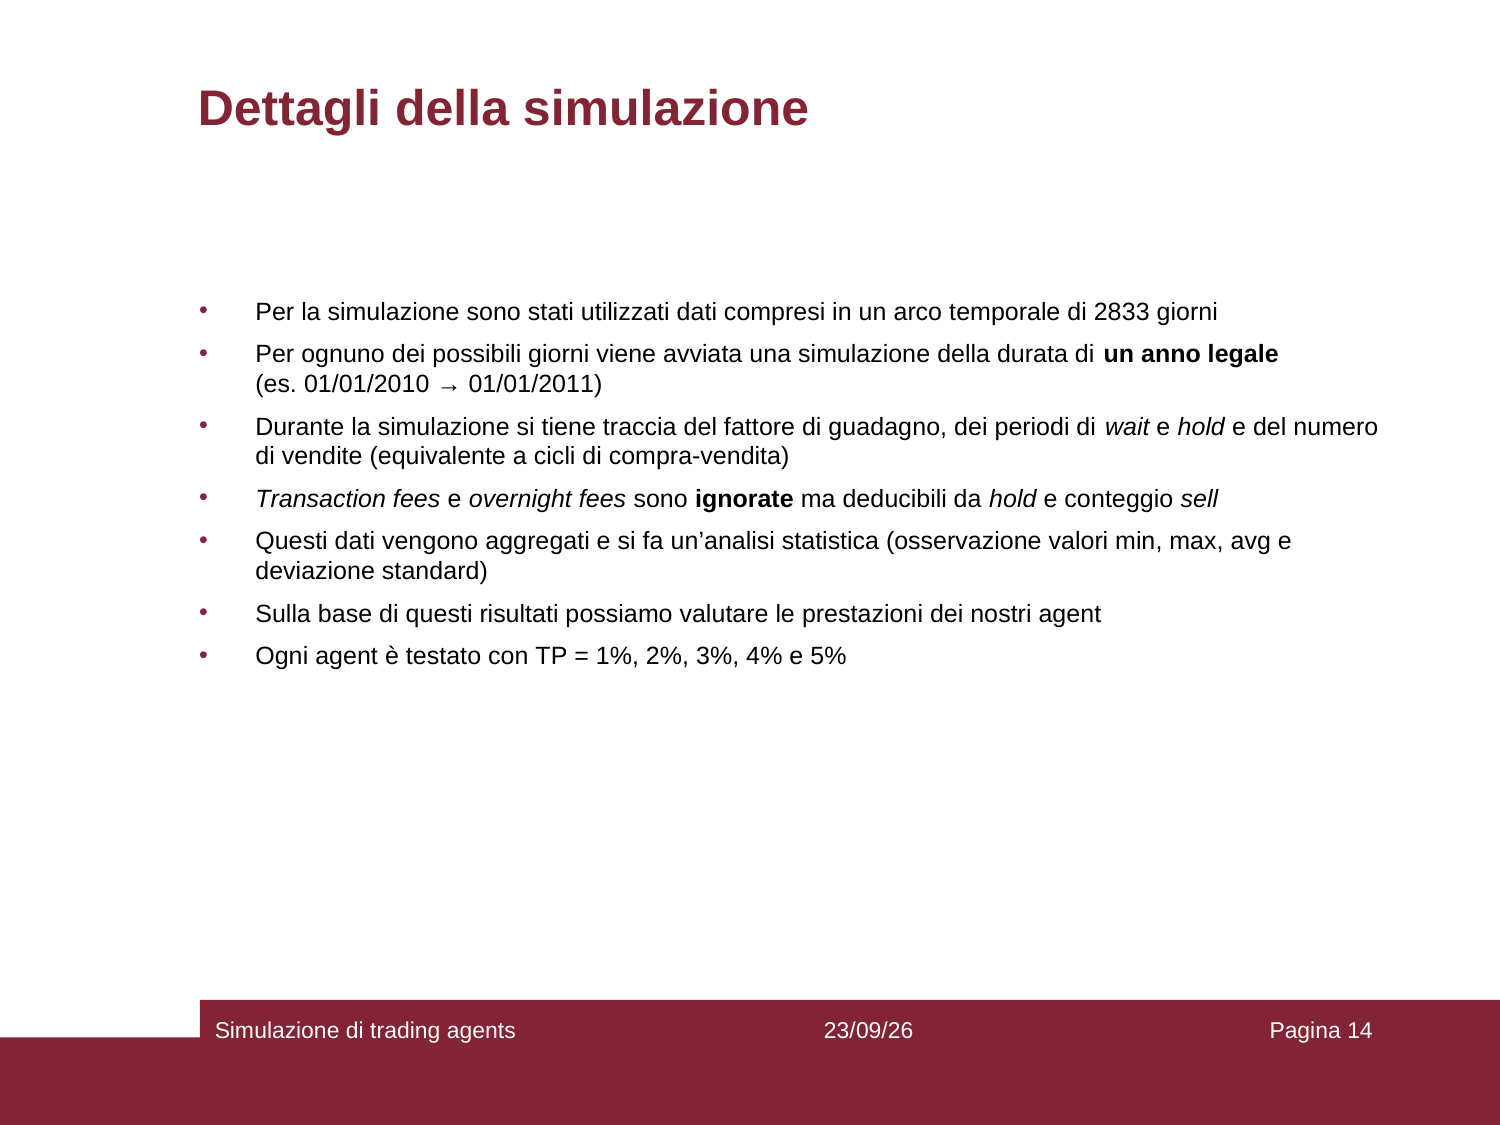

# Dettagli della simulazione
Per la simulazione sono stati utilizzati dati compresi in un arco temporale di 2833 giorni
Per ognuno dei possibili giorni viene avviata una simulazione della durata di un anno legale
(es. 01/01/2010 → 01/01/2011)
Durante la simulazione si tiene traccia del fattore di guadagno, dei periodi di wait e hold e del numero di vendite (equivalente a cicli di compra-vendita)
Transaction fees e overnight fees sono ignorate ma deducibili da hold e conteggio sell
Questi dati vengono aggregati e si fa un’analisi statistica (osservazione valori min, max, avg e deviazione standard)
Sulla base di questi risultati possiamo valutare le prestazioni dei nostri agent
Ogni agent è testato con TP = 1%, 2%, 3%, 4% e 5%
Simulazione di trading agents
14